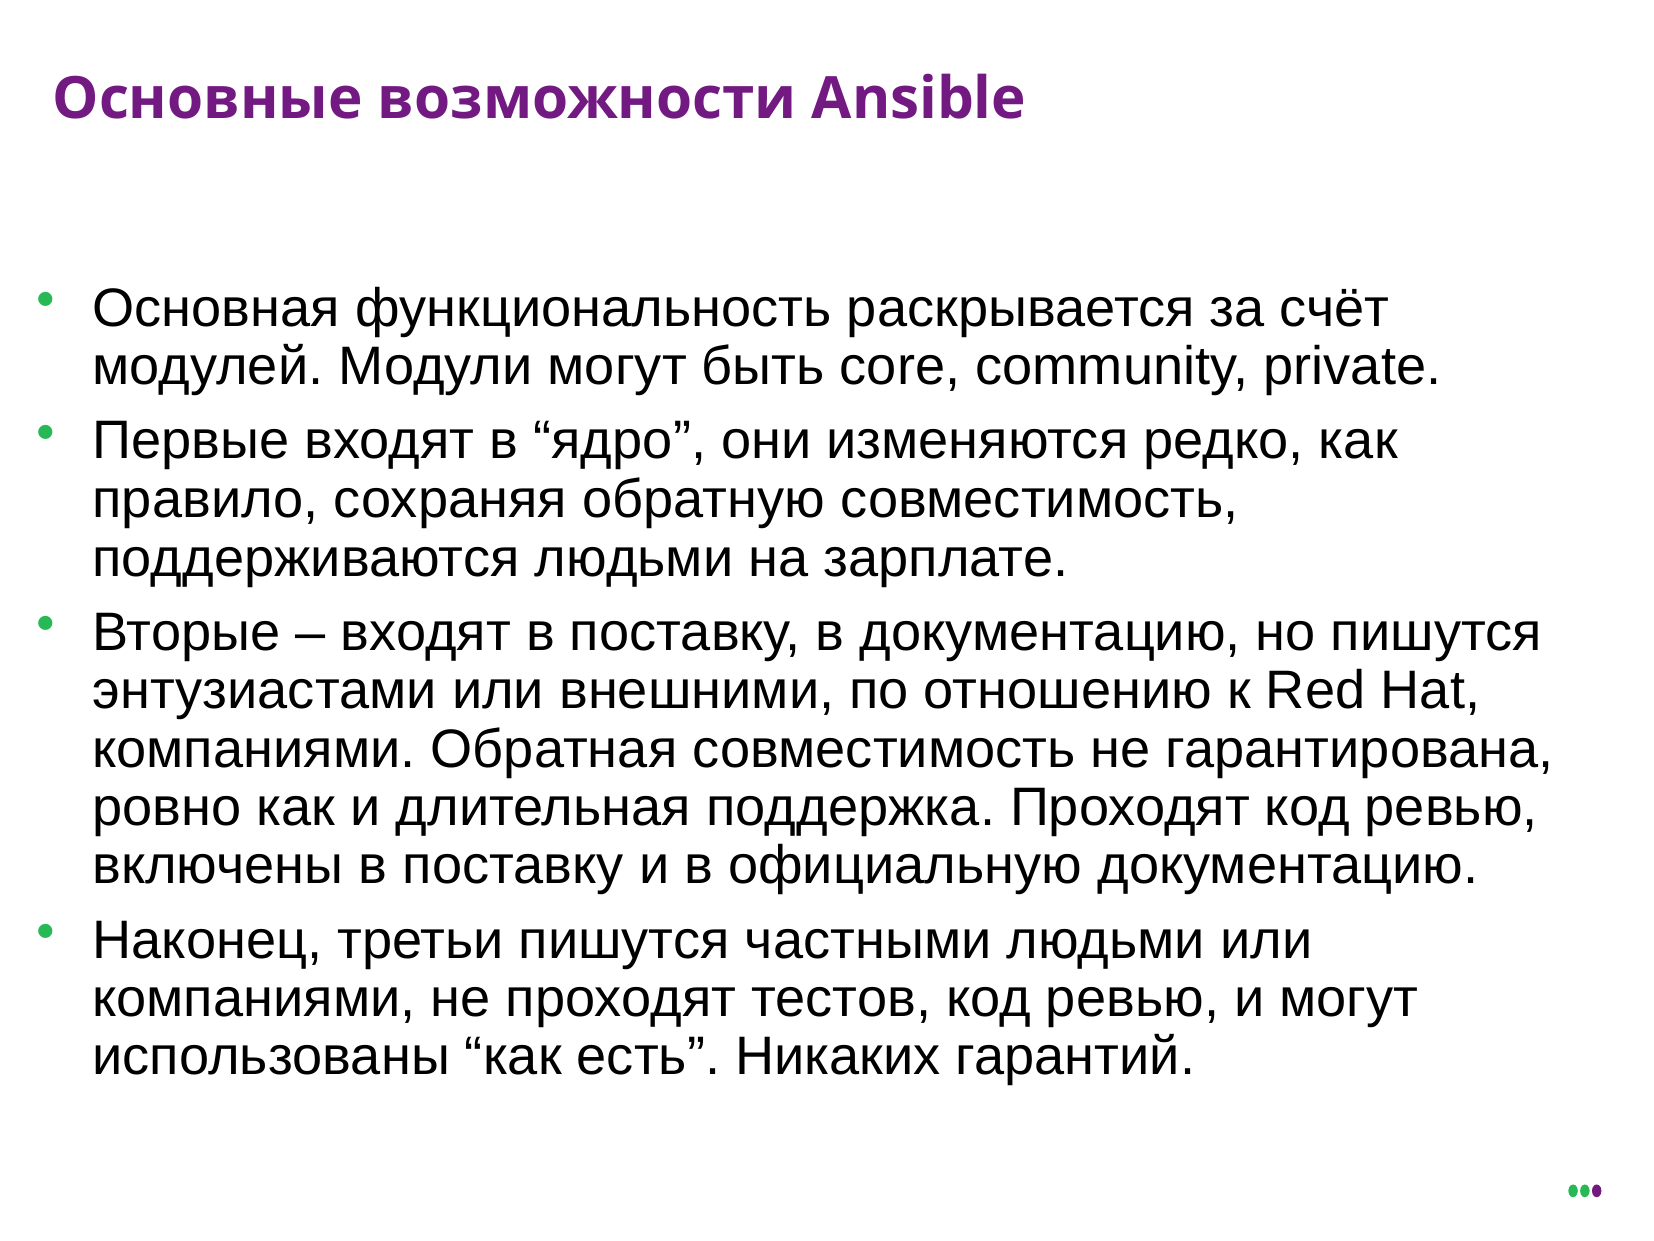

# Основные возможности Ansible
Основная функциональность раскрывается за счёт модулей. Модули могут быть core, community, private.
Первые входят в “ядро”, они изменяются редко, как правило, сохраняя обратную совместимость, поддерживаются людьми на зарплате.
Вторые – входят в поставку, в документацию, но пишутся энтузиастами или внешними, по отношению к Red Hat, компаниями. Обратная совместимость не гарантирована, ровно как и длительная поддержка. Проходят код ревью, включены в поставку и в официальную документацию.
Наконец, третьи пишутся частными людьми или компаниями, не проходят тестов, код ревью, и могут использованы “как есть”. Никаких гарантий.